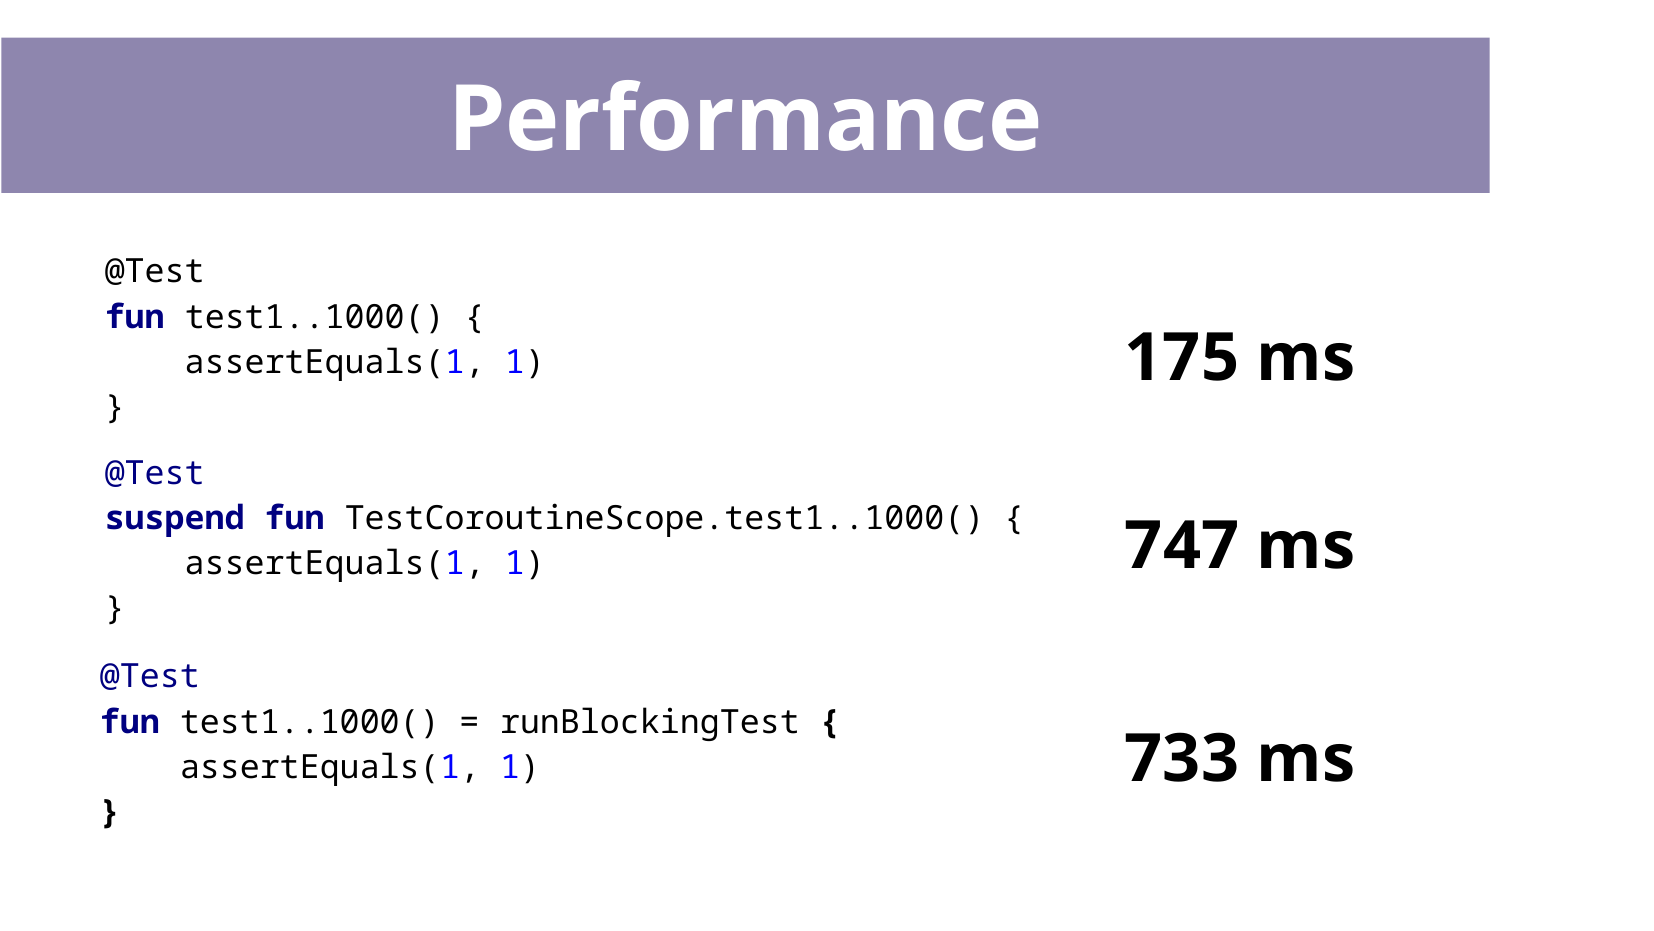

# Performance
@Test
fun test1..1000() {
 assertEquals(1, 1)
}
175 ms
@Test
suspend fun TestCoroutineScope.test1..1000() {
 assertEquals(1, 1)
}
747 ms
@Test
fun test1..1000() = runBlockingTest {
 assertEquals(1, 1)
}
733 ms